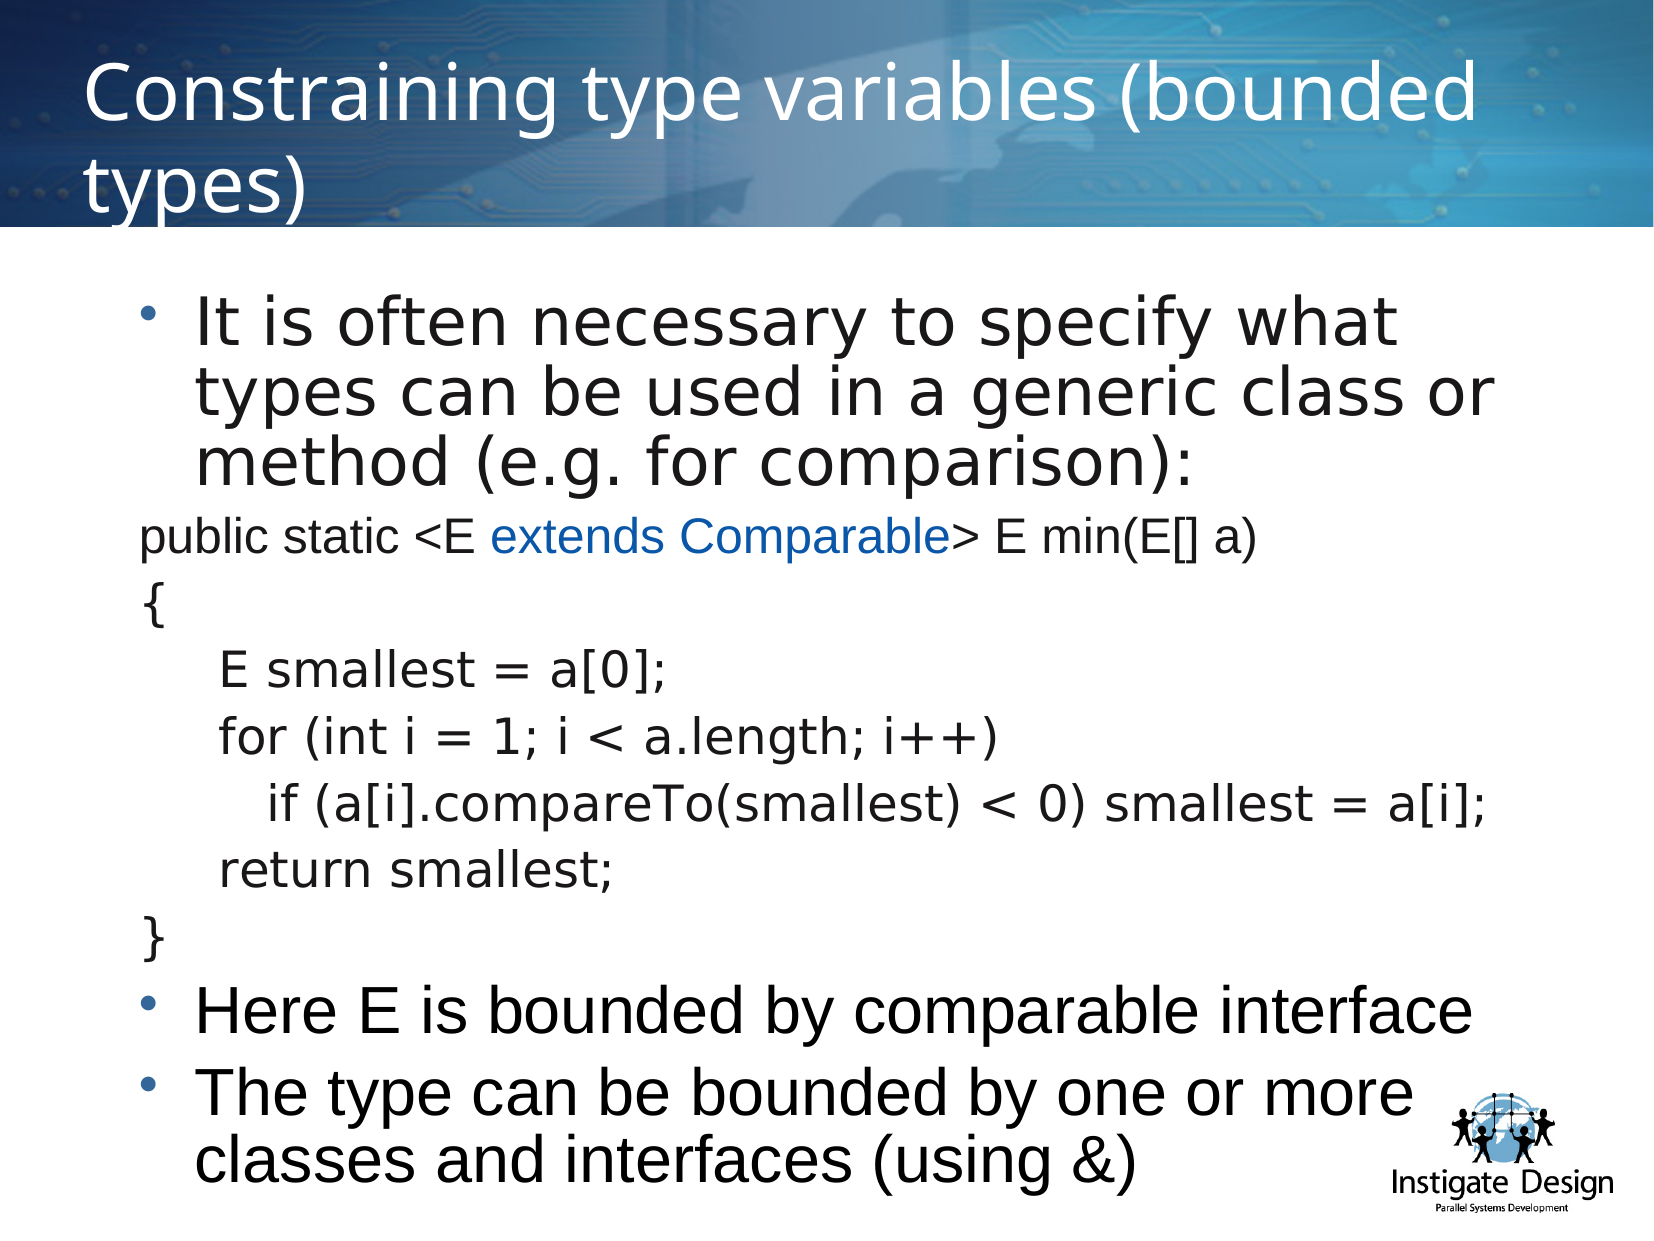

# Constraining type variables (bounded types)
It is often necessary to specify what types can be used in a generic class or method (e.g. for comparison):
public static <E extends Comparable> E min(E[] a)
{
 E smallest = a[0];
 for (int i = 1; i < a.length; i++)
 if (a[i].compareTo(smallest) < 0) smallest = a[i];
 return smallest;
}
Here E is bounded by comparable interface
The type can be bounded by one or more classes and interfaces (using &)